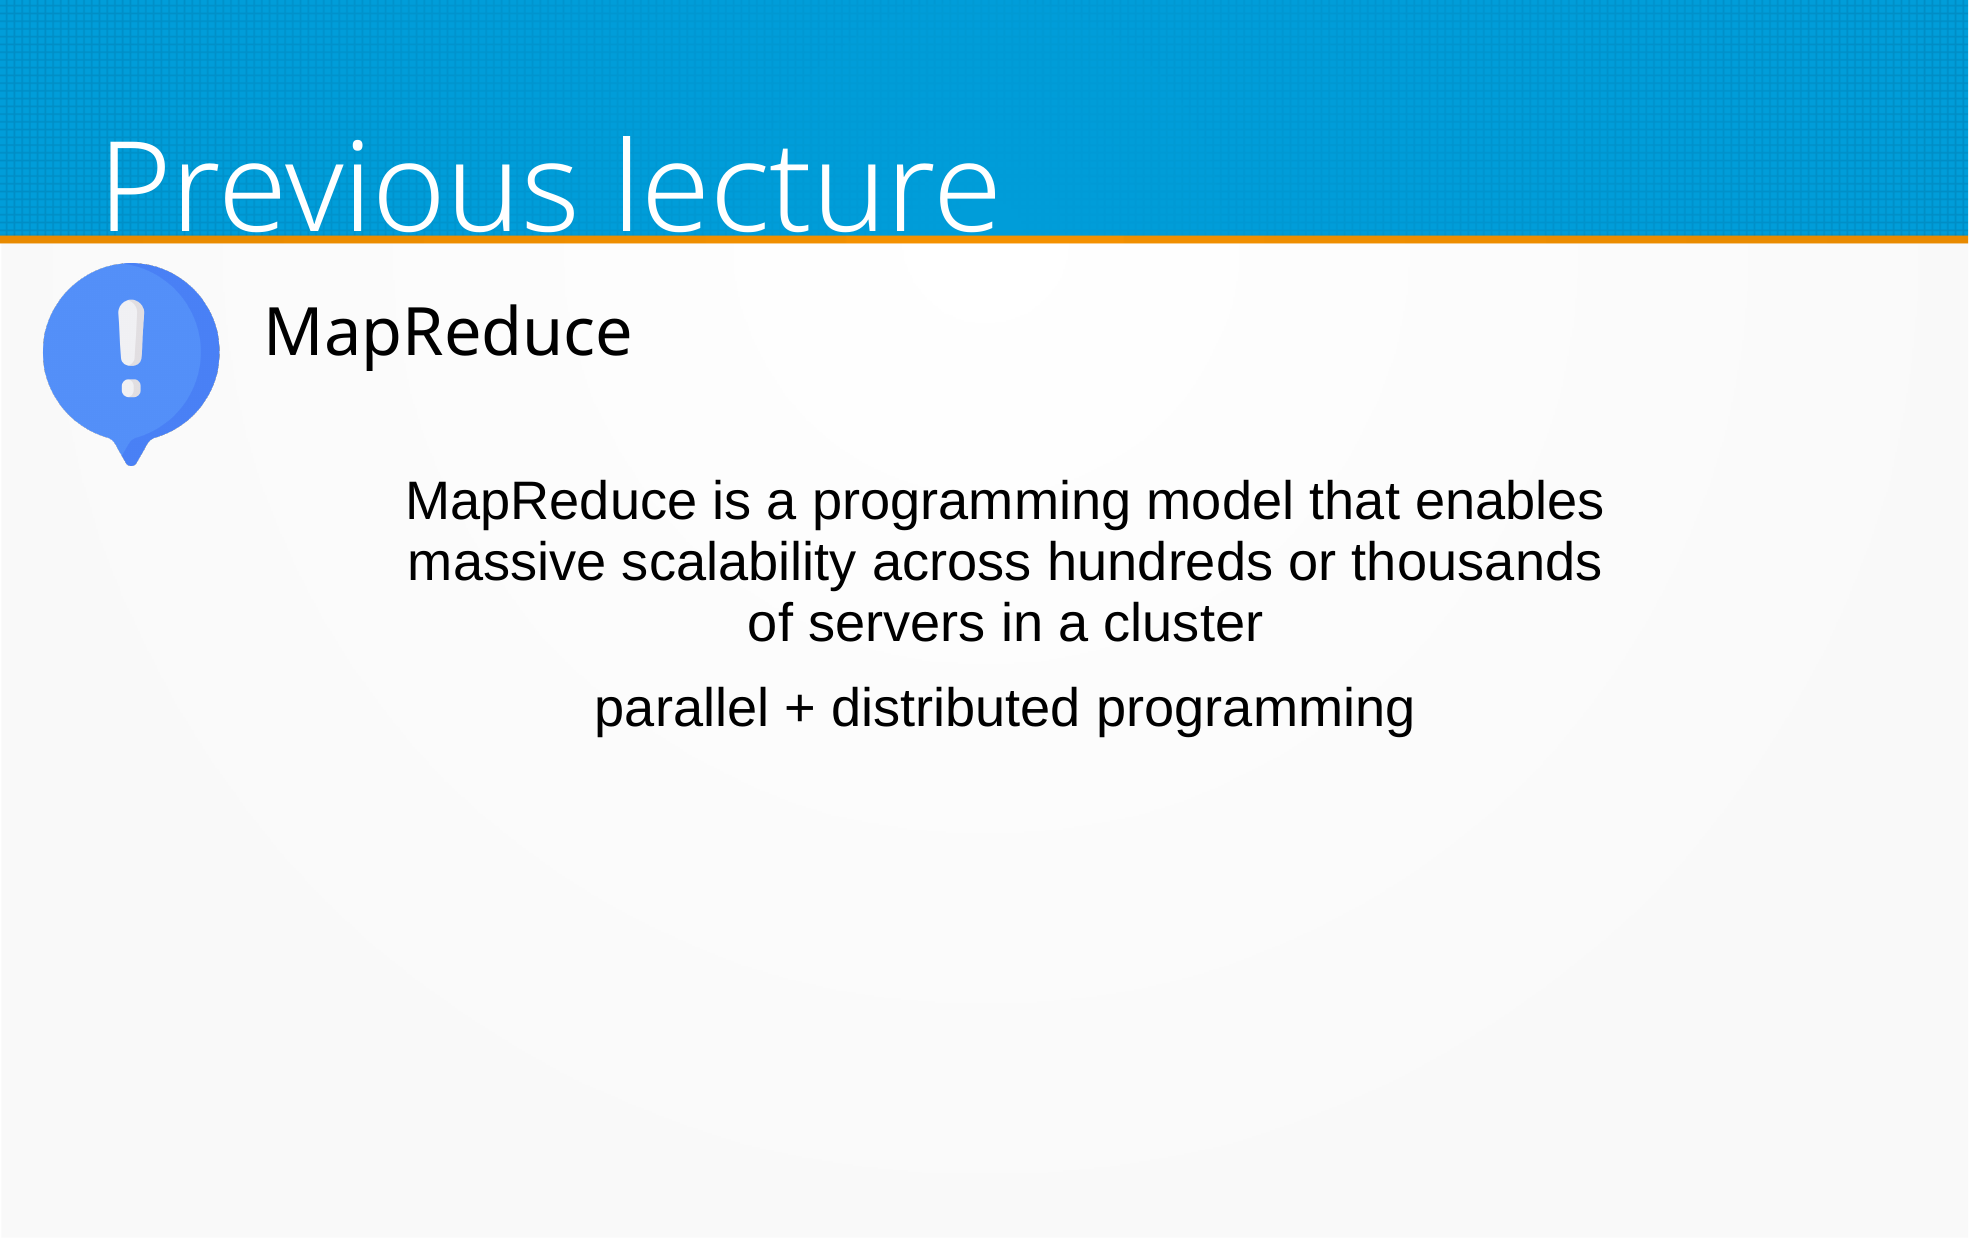

# Previous lecture
MapReduce
MapReduce is a programming model that enables massive scalability across hundreds or thousands of servers in a cluster
parallel + distributed programming